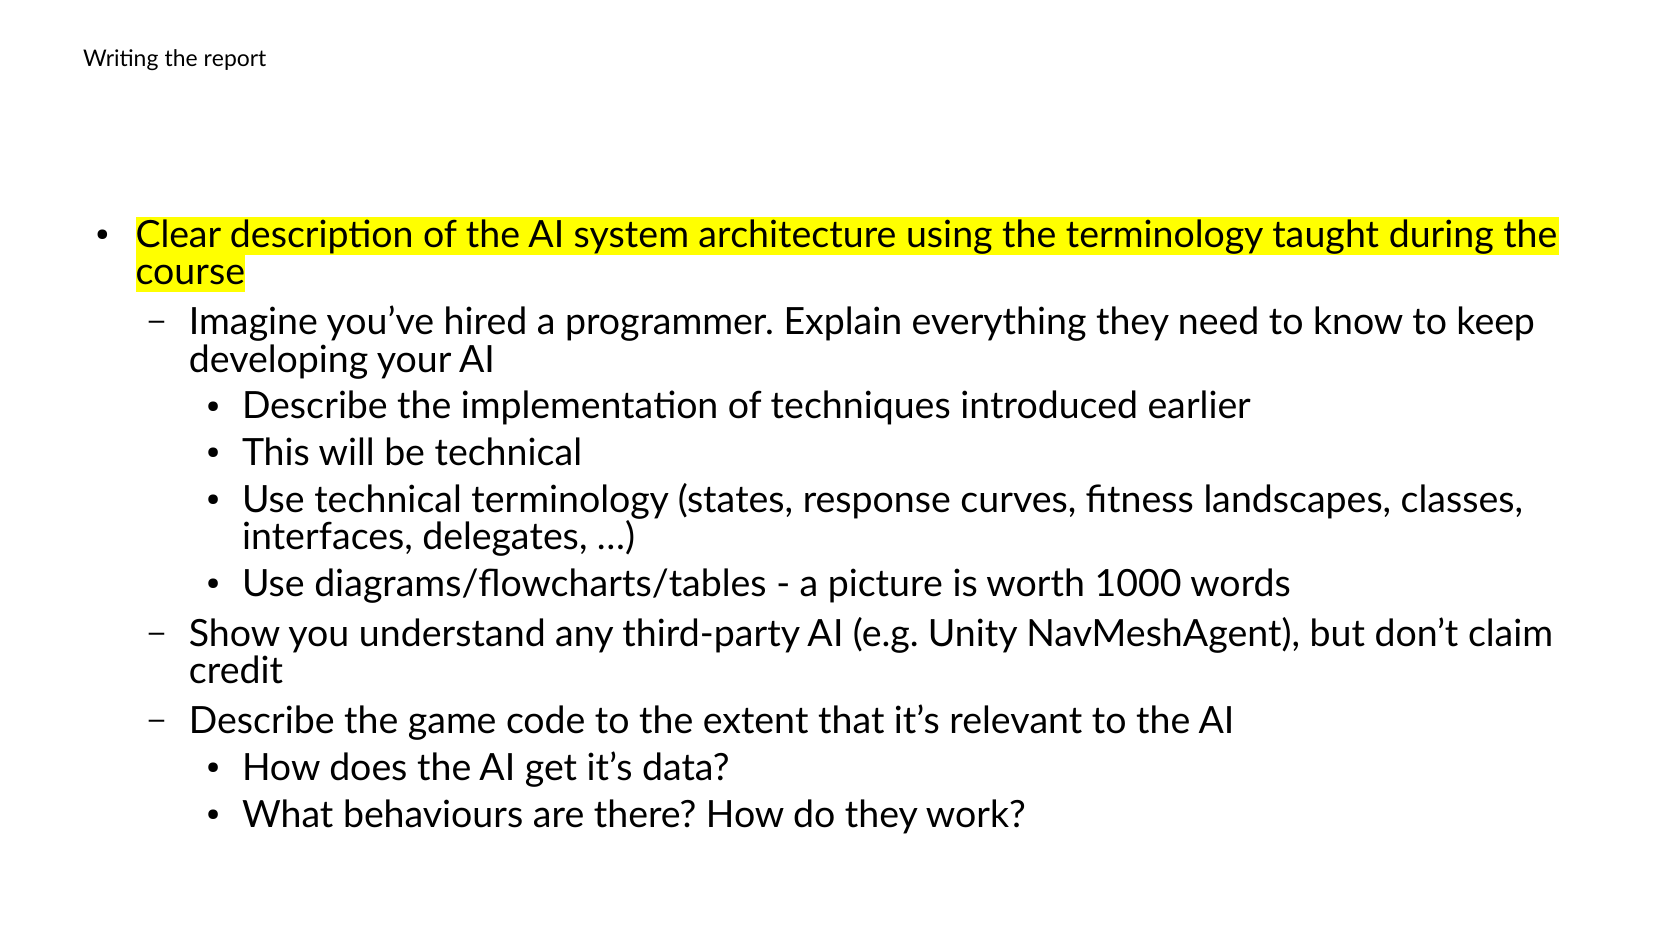

# Writing the report
Clear description of the AI system architecture using the terminology taught during the course
Imagine you’ve hired a programmer. Explain everything they need to know to keep developing your AI
Describe the implementation of techniques introduced earlier
This will be technical
Use technical terminology (states, response curves, fitness landscapes, classes, interfaces, delegates, …)
Use diagrams/flowcharts/tables - a picture is worth 1000 words
Show you understand any third-party AI (e.g. Unity NavMeshAgent), but don’t claim credit
Describe the game code to the extent that it’s relevant to the AI
How does the AI get it’s data?
What behaviours are there? How do they work?